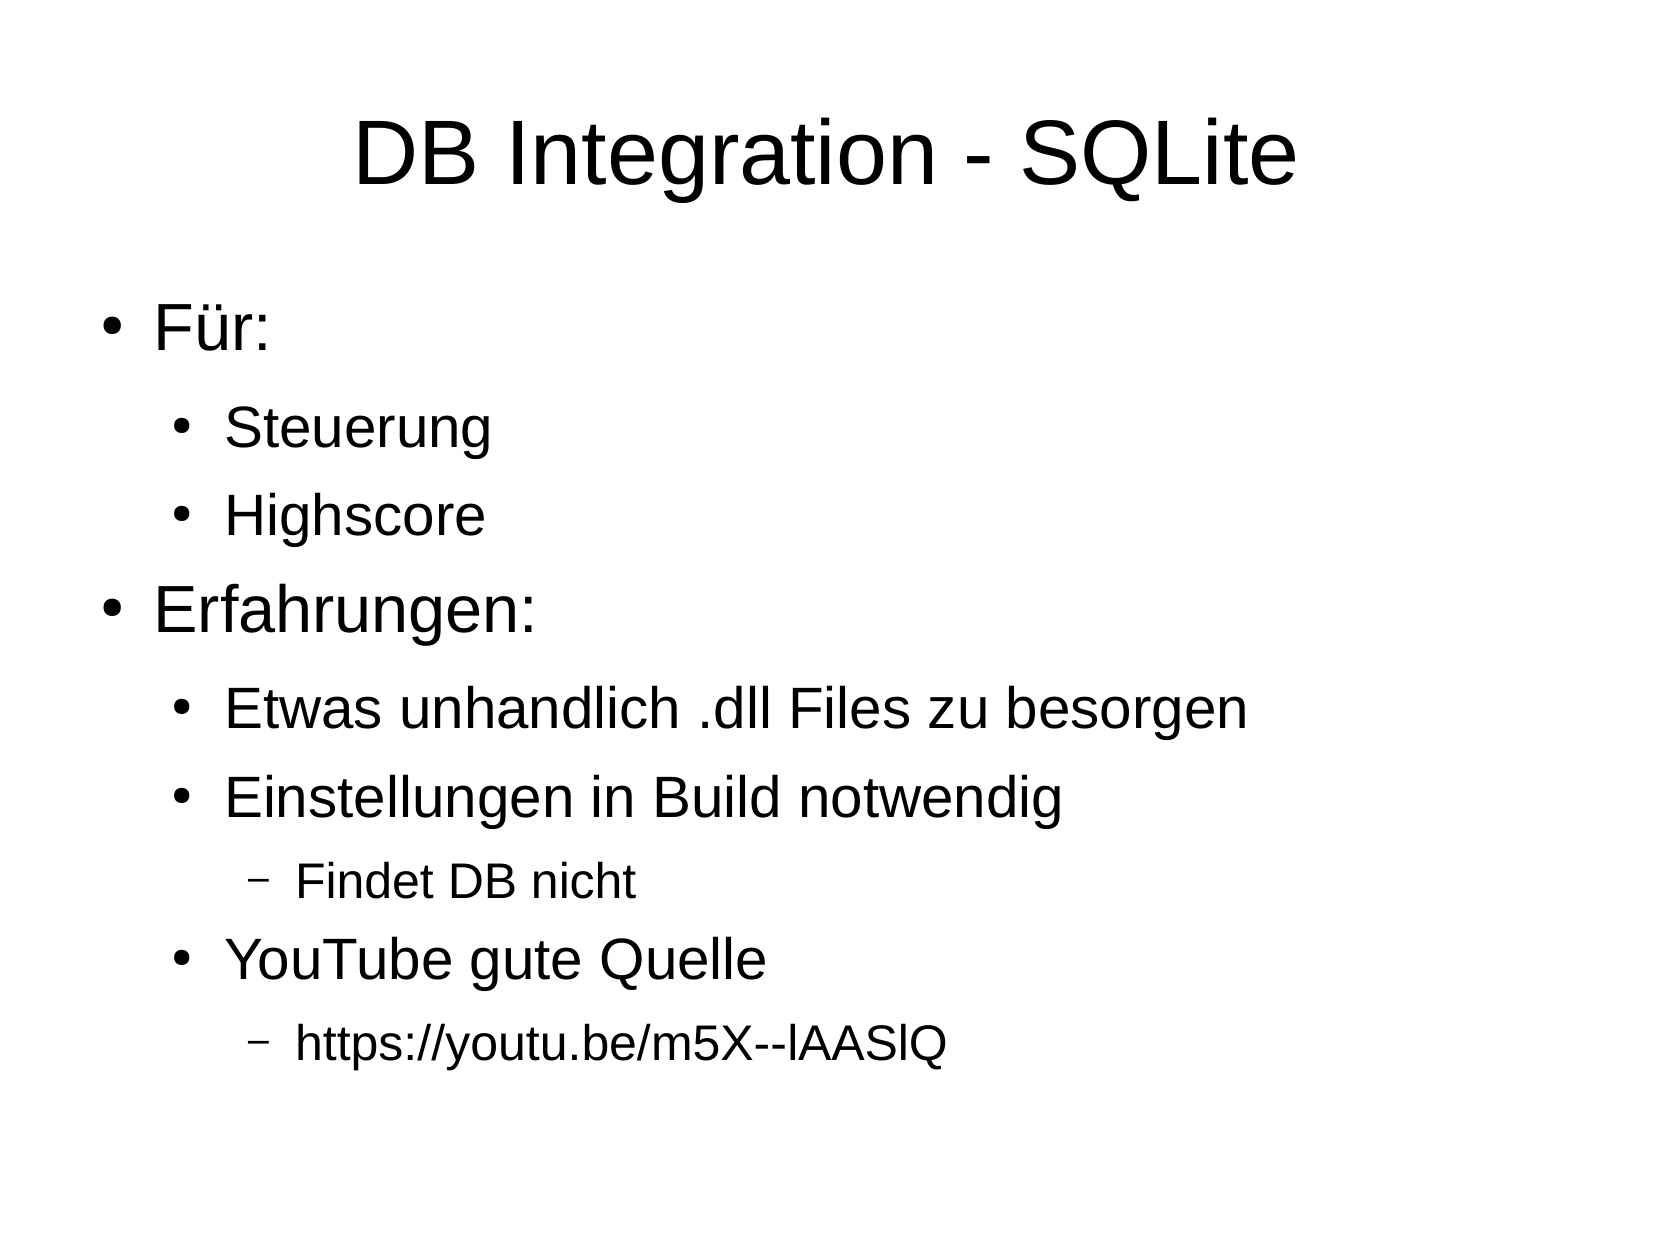

# DB Integration - SQLite
Für:
Steuerung
Highscore
Erfahrungen:
Etwas unhandlich .dll Files zu besorgen
Einstellungen in Build notwendig
Findet DB nicht
YouTube gute Quelle
https://youtu.be/m5X--lAASlQ